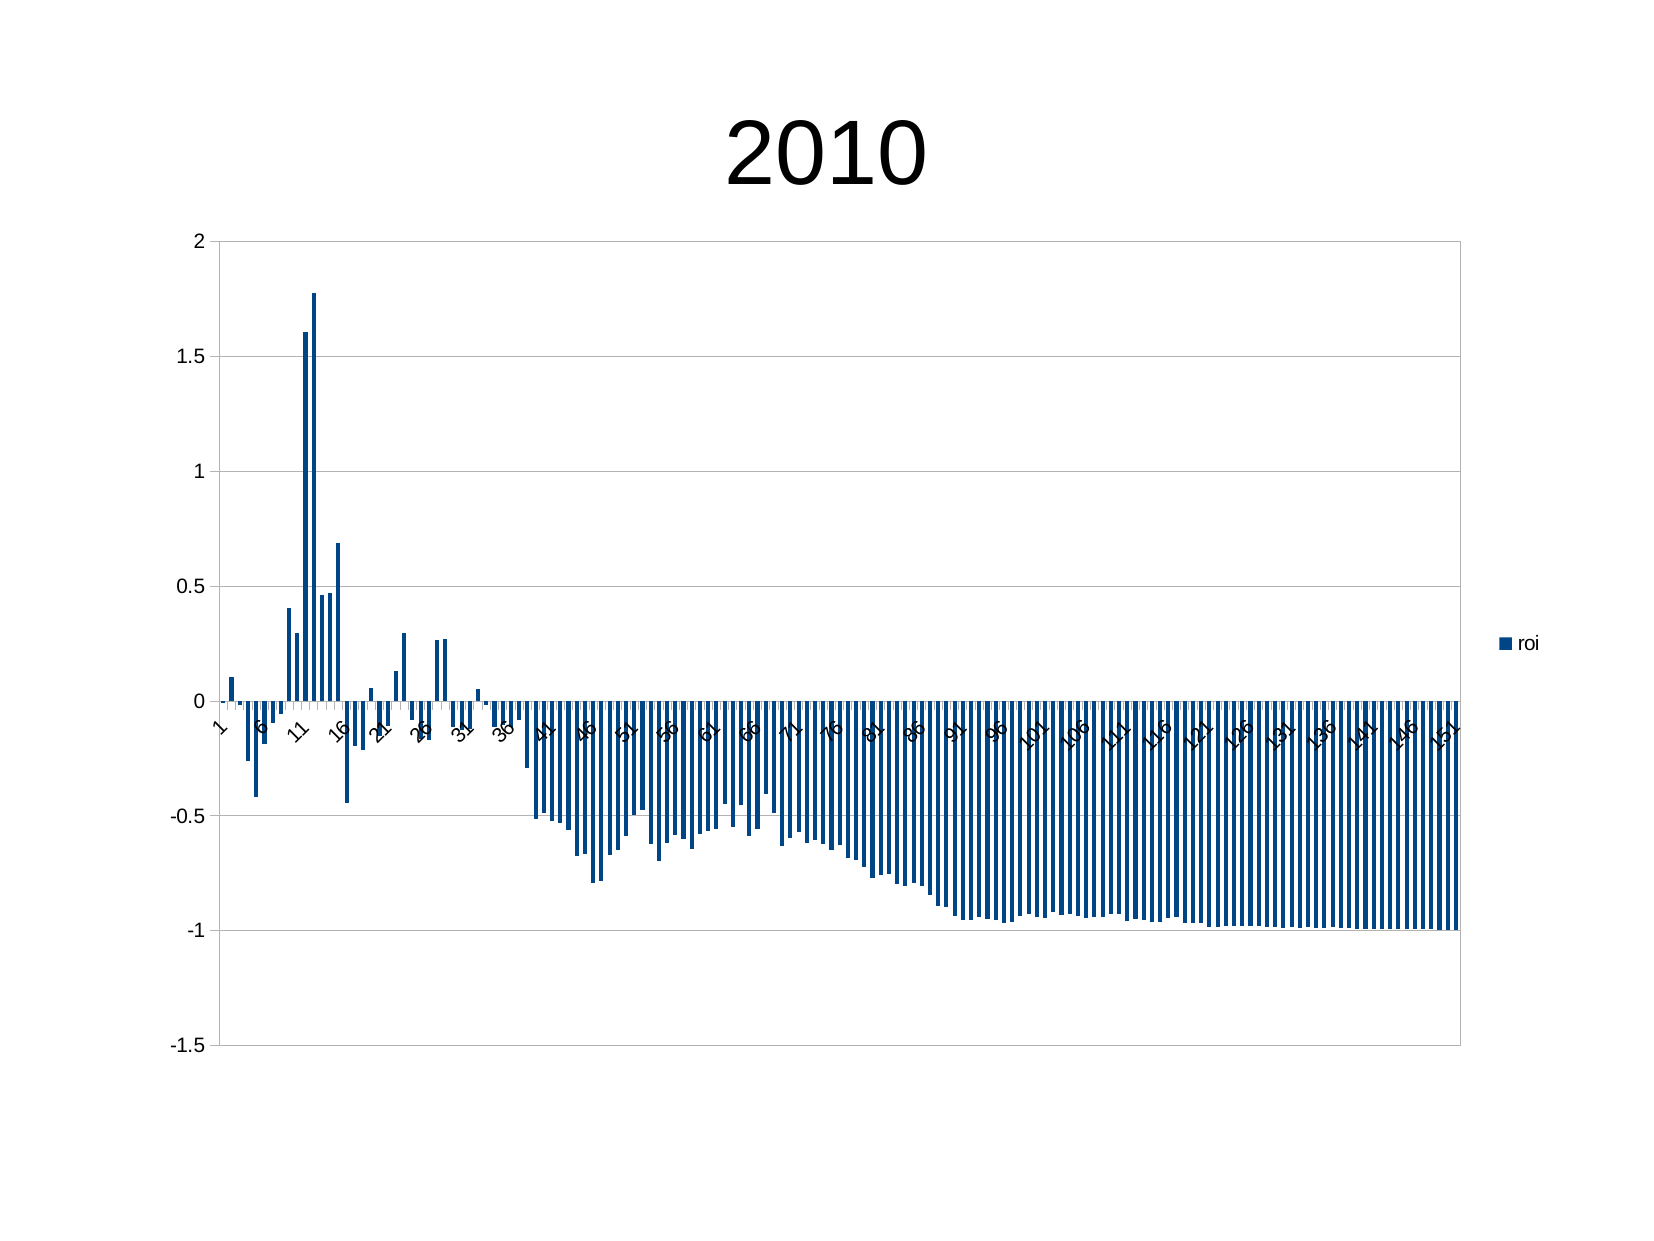

# 2010
### Chart
| Category | roi |
|---|---|
| 1 | -0.0100502512563 |
| 2 | 0.105527638191 |
| 3 | -0.0150753768844 |
| 4 | -0.261467889908 |
| 5 | -0.416342412451 |
| 6 | -0.1875 |
| 7 | -0.0953947368421 |
| 8 | -0.0559210526316 |
| 9 | 0.404605263158 |
| 10 | 0.296052631579 |
| 11 | 1.60526315789 |
| 12 | 1.77631578947 |
| 13 | 0.460526315789 |
| 14 | 0.470394736842 |
| 15 | 0.6875 |
| 16 | -0.441968329891 |
| 17 | -0.194287195525 |
| 18 | -0.211345335351 |
| 19 | 0.0568521042553 |
| 20 | -0.154267461598 |
| 21 | -0.110451455377 |
| 22 | 0.130720539171 |
| 23 | 0.297689625473 |
| 24 | -0.0825396559942 |
| 25 | -0.165020779156 |
| 26 | -0.170079688271 |
| 27 | 0.265705613299 |
| 28 | 0.271642514905 |
| 29 | -0.113670761178 |
| 30 | -0.124658210066 |
| 31 | -0.120686339273 |
| 32 | 0.0545358764456 |
| 33 | -0.0178608758184 |
| 34 | -0.112684064854 |
| 35 | -0.105108243931 |
| 36 | -0.112918196185 |
| 37 | -0.0805411778478 |
| 38 | -0.289779331221 |
| 39 | -0.513374752281 |
| 40 | -0.486198794224 |
| 41 | -0.522321913856 |
| 42 | -0.528676907125 |
| 43 | -0.56161416829 |
| 44 | -0.674933732472 |
| 45 | -0.667508424547 |
| 46 | -0.791932503282 |
| 47 | -0.78196519805 |
| 48 | -0.670610664682 |
| 49 | -0.648033714912 |
| 50 | -0.586699668035 |
| 51 | -0.493900042645 |
| 52 | -0.474233010845 |
| 53 | -0.62424429932 |
| 54 | -0.694609126105 |
| 55 | -0.618516443545 |
| 56 | -0.581716015419 |
| 57 | -0.601207448721 |
| 58 | -0.643710647122 |
| 59 | -0.576397889473 |
| 60 | -0.566781781238 |
| 61 | -0.557374718833 |
| 62 | -0.445995099966 |
| 63 | -0.54884564892 |
| 64 | -0.450594401125 |
| 65 | -0.587971328555 |
| 66 | -0.556761556481 |
| 67 | -0.40608052404 |
| 68 | -0.488247797338 |
| 69 | -0.629307879107 |
| 70 | -0.595658050441 |
| 71 | -0.571564773116 |
| 72 | -0.619706461328 |
| 73 | -0.603049796138 |
| 74 | -0.623452808919 |
| 75 | -0.647007688986 |
| 76 | -0.624664202751 |
| 77 | -0.684448731682 |
| 78 | -0.690741249642 |
| 79 | -0.720341882259 |
| 80 | -0.772112143662 |
| 81 | -0.75628550758 |
| 82 | -0.750665986192 |
| 83 | -0.794949160717 |
| 84 | -0.80395609819 |
| 85 | -0.790933614496 |
| 86 | -0.803316751446 |
| 87 | -0.845165921697 |
| 88 | -0.889914585518 |
| 89 | -0.898327042685 |
| 90 | -0.933564021603 |
| 91 | -0.951398430796 |
| 92 | -0.954987745854 |
| 93 | -0.941544639302 |
| 94 | -0.9476464749 |
| 95 | -0.952761248857 |
| 96 | -0.965637916627 |
| 97 | -0.96304687982 |
| 98 | -0.935723218943 |
| 99 | -0.926177884211 |
| 100 | -0.938695620475 |
| 101 | -0.942767249743 |
| 102 | -0.916520383384 |
| 103 | -0.930159780603 |
| 104 | -0.928510938998 |
| 105 | -0.934466958672 |
| 106 | -0.944085201366 |
| 107 | -0.940002355488 |
| 108 | -0.941684846921 |
| 109 | -0.925689961695 |
| 110 | -0.92481506615 |
| 111 | -0.956754361859 |
| 112 | -0.948319471473 |
| 113 | -0.953114572058 |
| 114 | -0.963489935897 |
| 115 | -0.962115901227 |
| 116 | -0.943860869175 |
| 117 | -0.939340575524 |
| 118 | -0.964779845996 |
| 119 | -0.966484770648 |
| 120 | -0.967595214994 |
| 121 | -0.98270959637 |
| 122 | -0.983786390888 |
| 123 | -0.98095980528 |
| 124 | -0.97855384253 |
| 125 | -0.980909330537 |
| 126 | -0.980696214955 |
| 127 | -0.97995031042 |
| 128 | -0.982507697398 |
| 129 | -0.984302354927 |
| 130 | -0.986068970932 |
| 131 | -0.983724699535 |
| 132 | -0.987089682402 |
| 133 | -0.984818318967 |
| 134 | -0.987011166135 |
| 135 | -0.987314014593 |
| 136 | -0.984330396451 |
| 137 | -0.986955083087 |
| 138 | -0.98762807966 |
| 139 | -0.99065656424 |
| 140 | -0.99065656424 |
| 141 | -0.990432232049 |
| 142 | -0.992081073654 |
| 143 | -0.992826978189 |
| 144 | -0.992591429389 |
| 145 | -0.992866236323 |
| 146 | -0.992597037693 |
| 147 | -0.993640182382 |
| 148 | -0.994043980326 |
| 149 | -0.994515077927 |
| 150 | -0.995692821931 |
| 151 | -0.995849854464 |